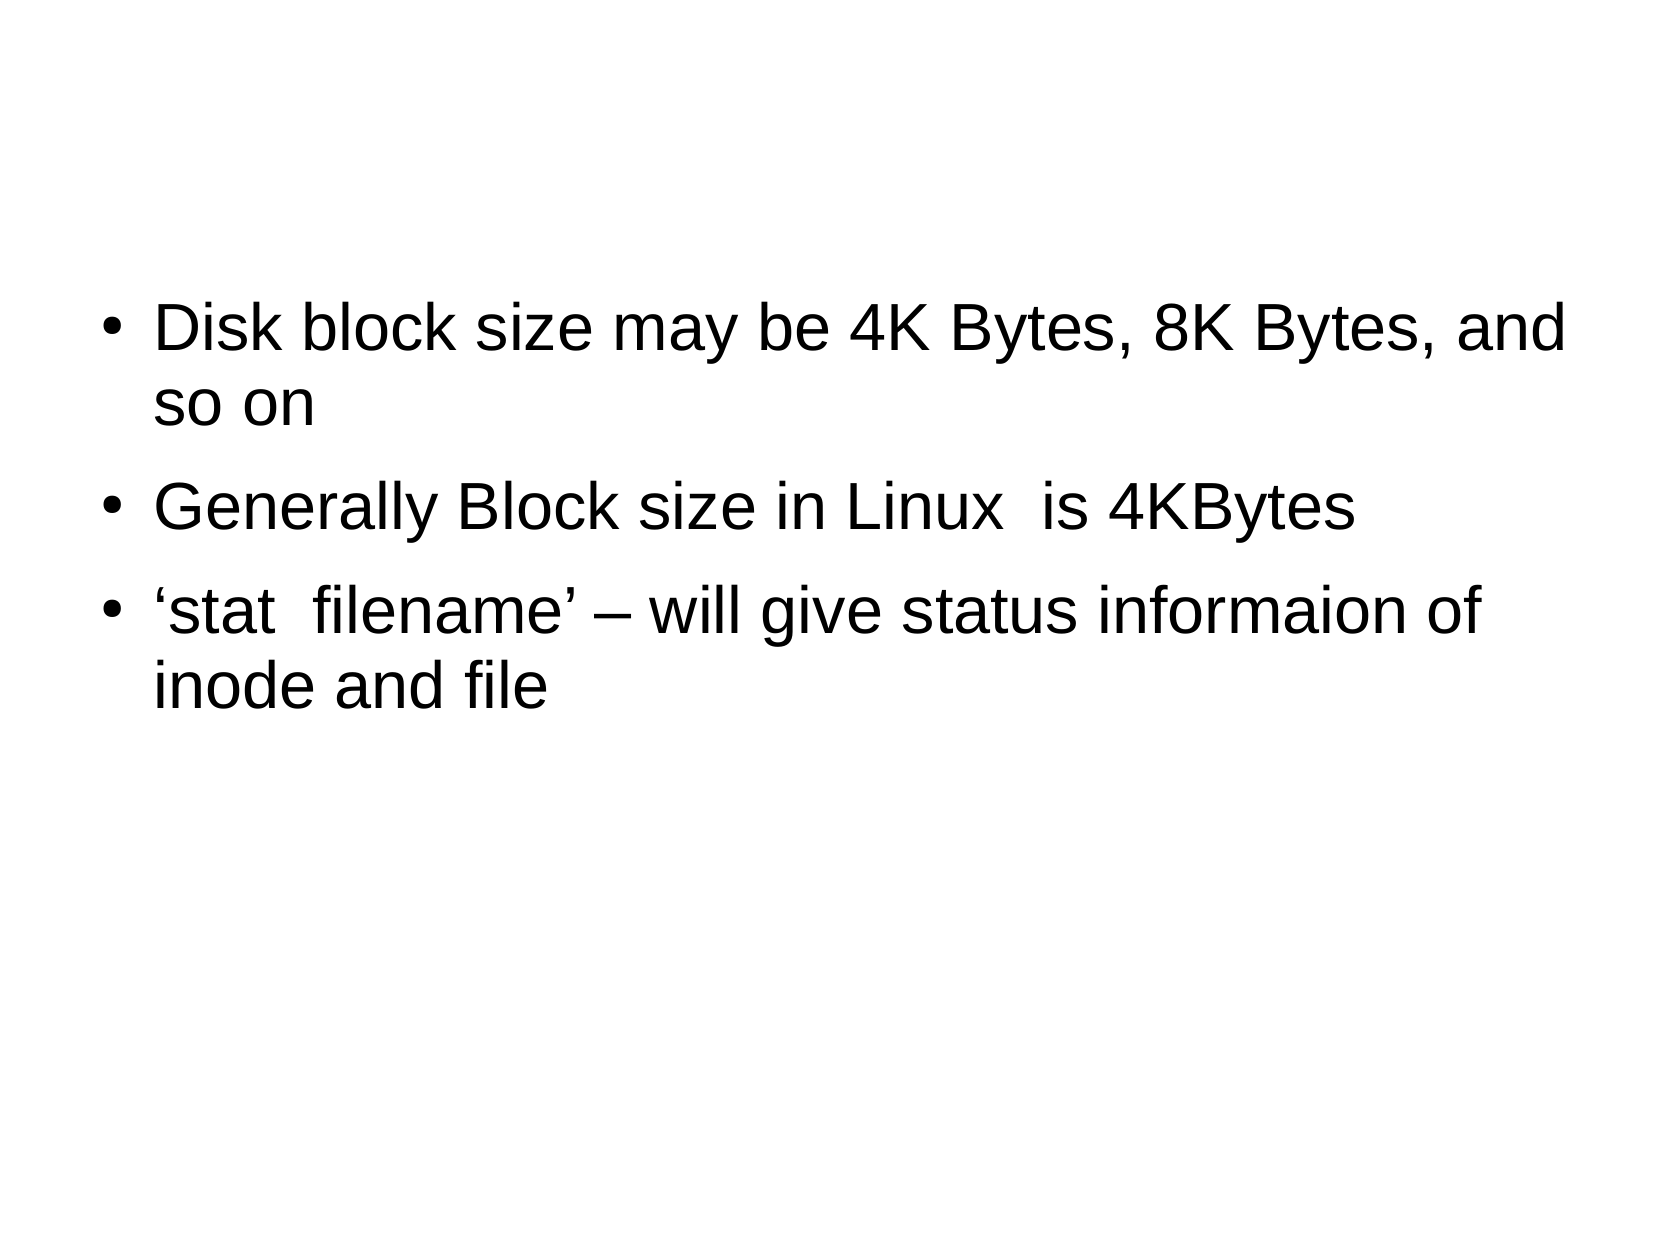

# Disk block size may be 4K Bytes, 8K Bytes, and so on
Generally Block size in Linux is 4KBytes
‘stat filename’ – will give status informaion of inode and file